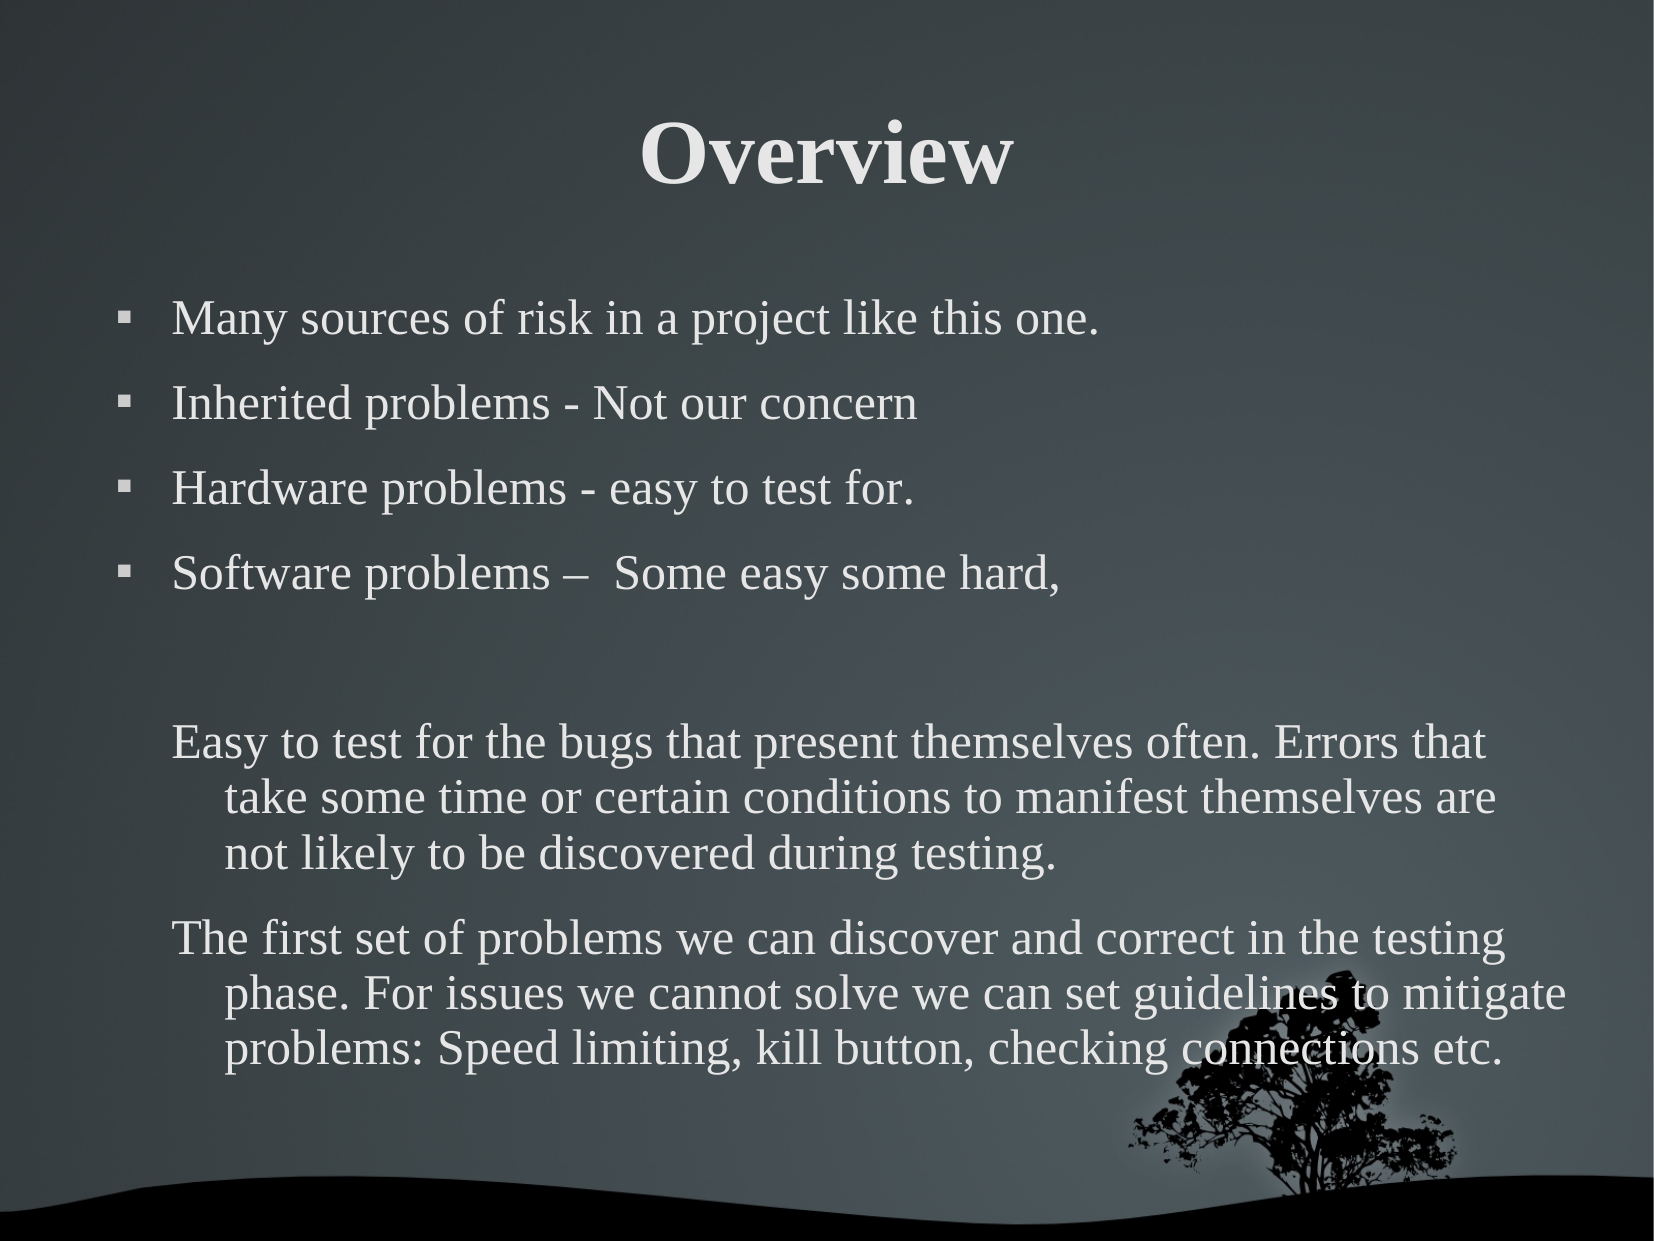

# Overview
Many sources of risk in a project like this one.
Inherited problems - Not our concern
Hardware problems - easy to test for.
Software problems – Some easy some hard,
Easy to test for the bugs that present themselves often. Errors that take some time or certain conditions to manifest themselves are not likely to be discovered during testing.
The first set of problems we can discover and correct in the testing phase. For issues we cannot solve we can set guidelines to mitigate problems: Speed limiting, kill button, checking connections etc.